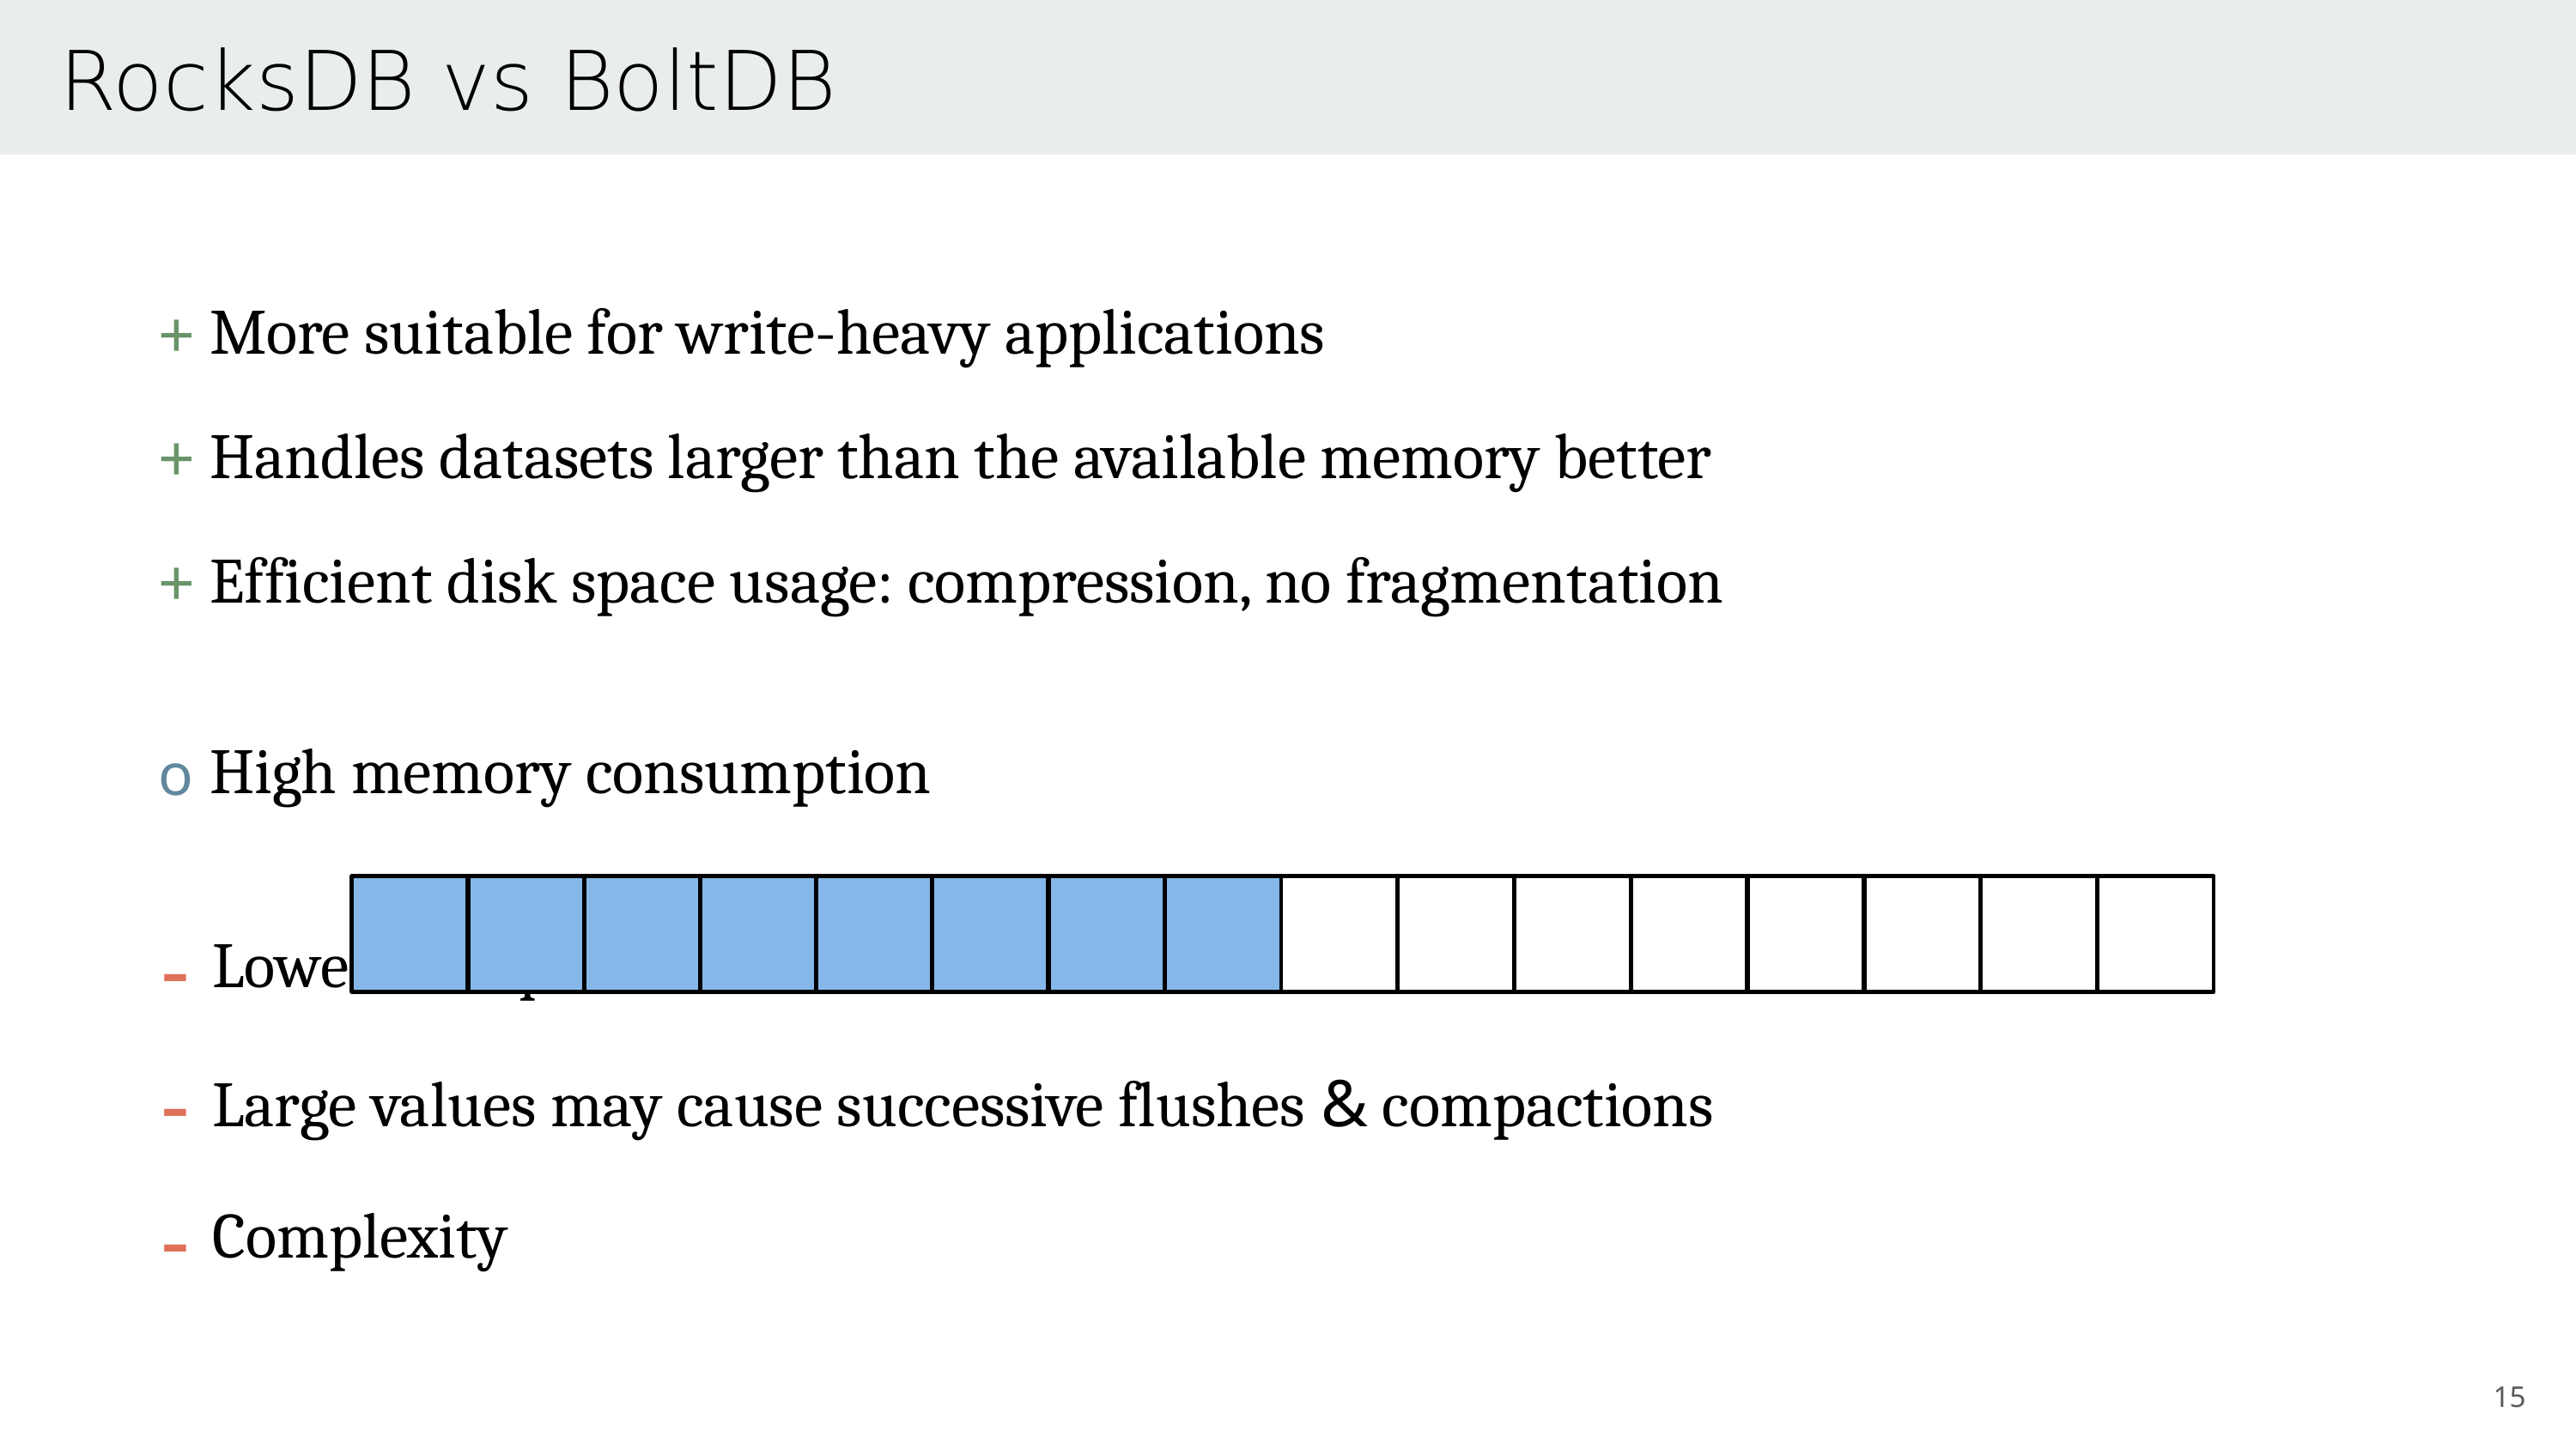

# RocksDB vs BoltDB
More suitable for write-heavy applications
Handles datasets larger than the available memory better
Efficient disk space usage: compression, no fragmentation
High memory consumption
Lower read performance
Large values may cause successive flushes & compactions
Complexity
15